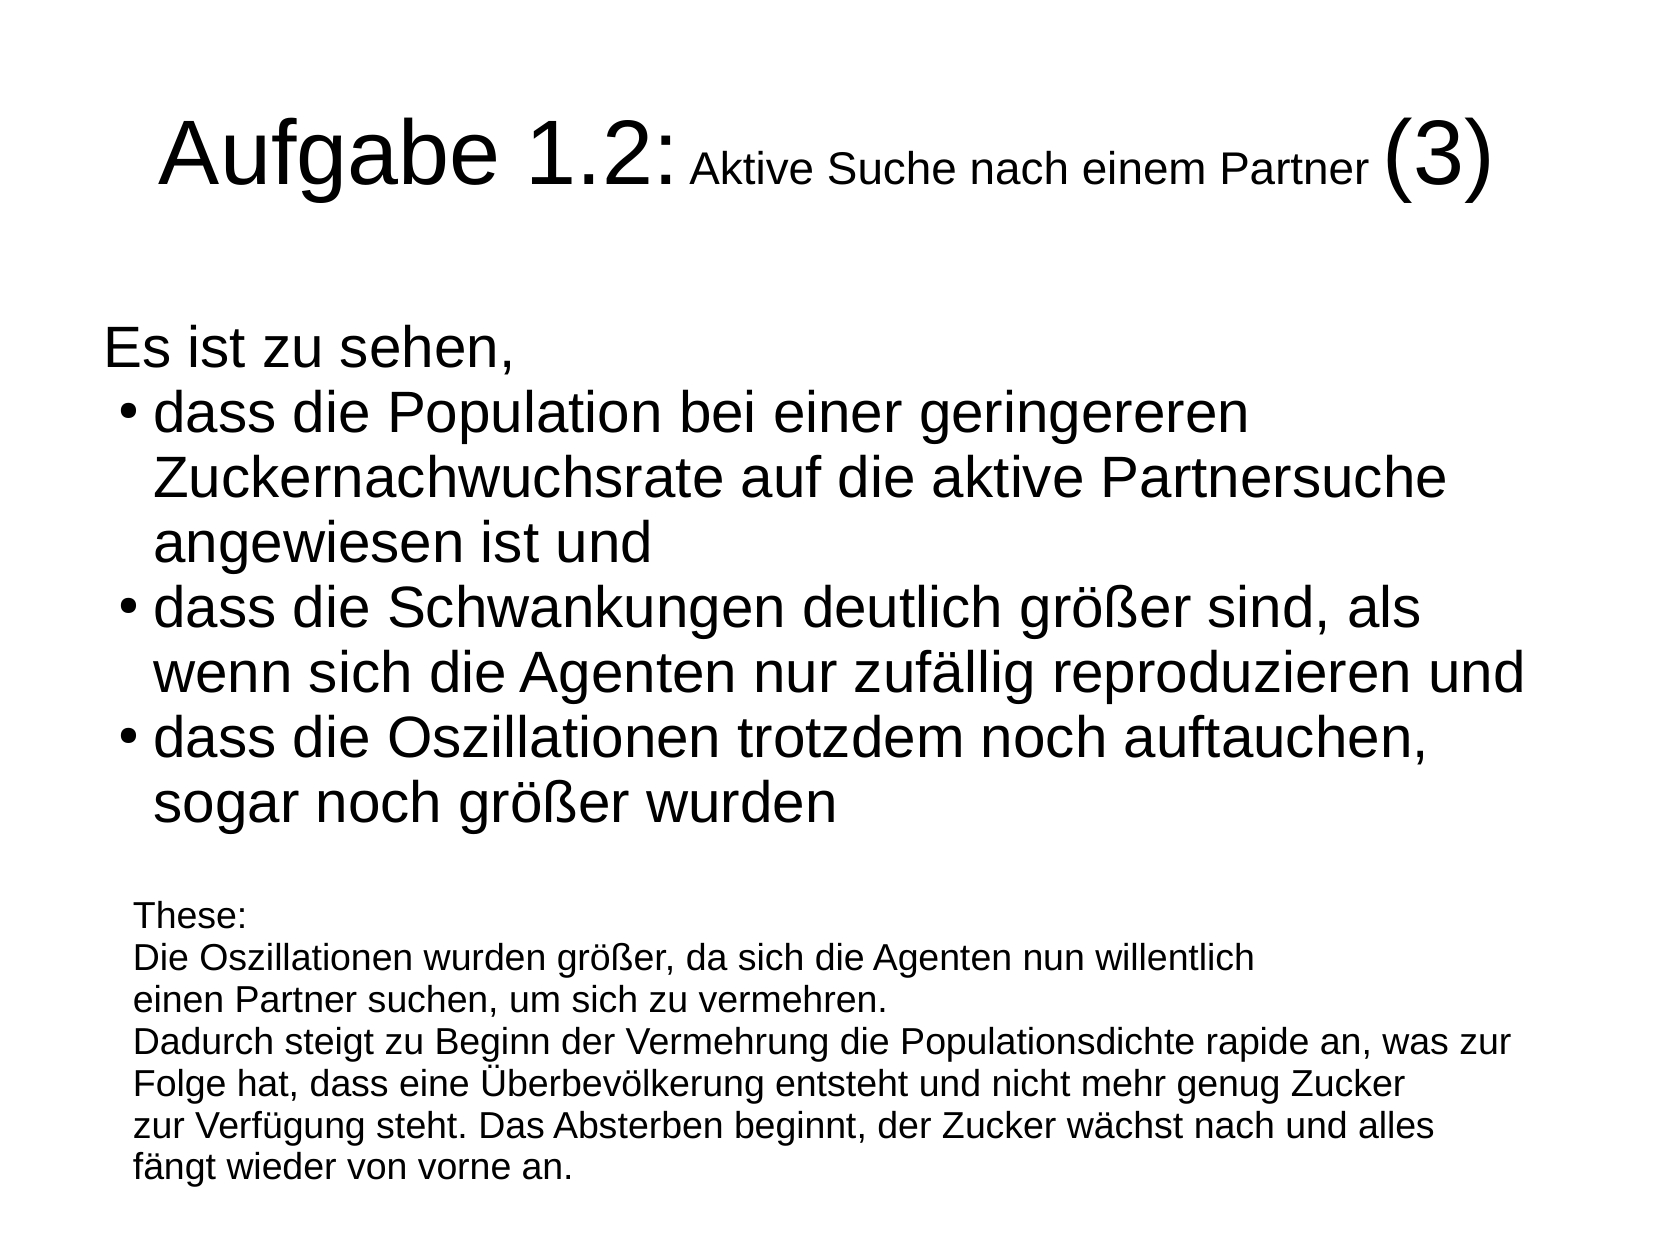

# Aufgabe 1.2: Aktive Suche nach einem Partner (3)
Es ist zu sehen,
dass die Population bei einer geringereren Zuckernachwuchsrate auf die aktive Partnersuche angewiesen ist und
dass die Schwankungen deutlich größer sind, als wenn sich die Agenten nur zufällig reproduzieren und
dass die Oszillationen trotzdem noch auftauchen, sogar noch größer wurden
These:
Die Oszillationen wurden größer, da sich die Agenten nun willentlich
einen Partner suchen, um sich zu vermehren.
Dadurch steigt zu Beginn der Vermehrung die Populationsdichte rapide an, was zur
Folge hat, dass eine Überbevölkerung entsteht und nicht mehr genug Zucker
zur Verfügung steht. Das Absterben beginnt, der Zucker wächst nach und alles fängt wieder von vorne an.